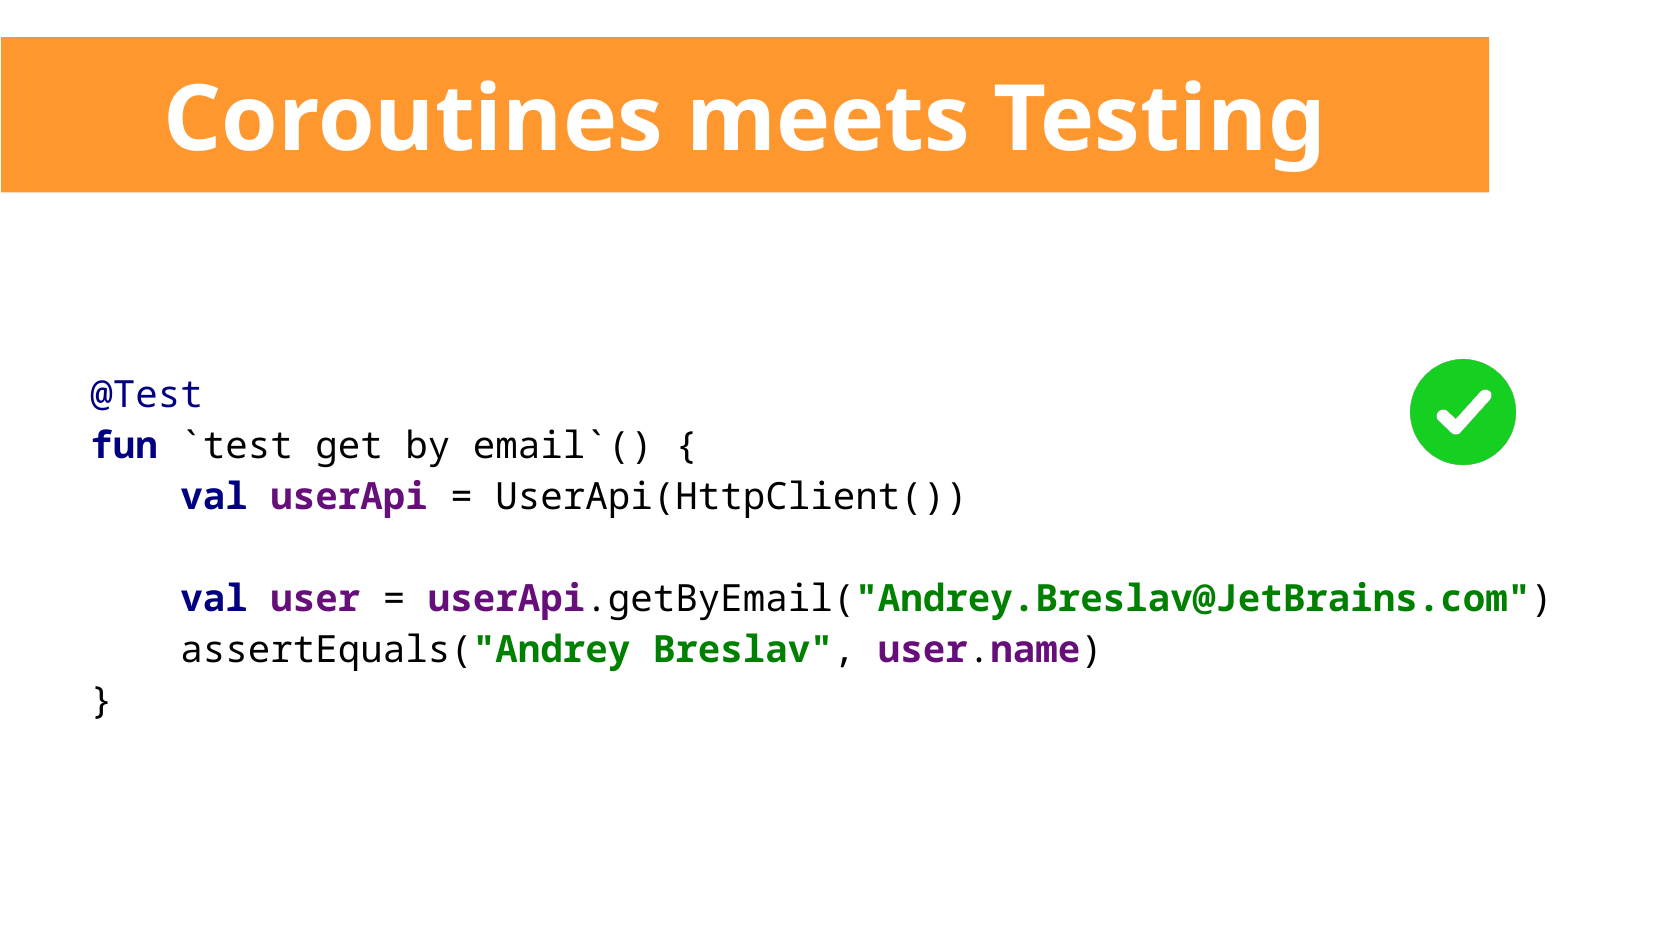

Coroutines meets Testing
# @Test fun `test get by email`() { val userApi = UserApi(HttpClient()) val user = userApi.getByEmail("Andrey.Breslav@JetBrains.com") assertEquals("Andrey Breslav", user.name) }